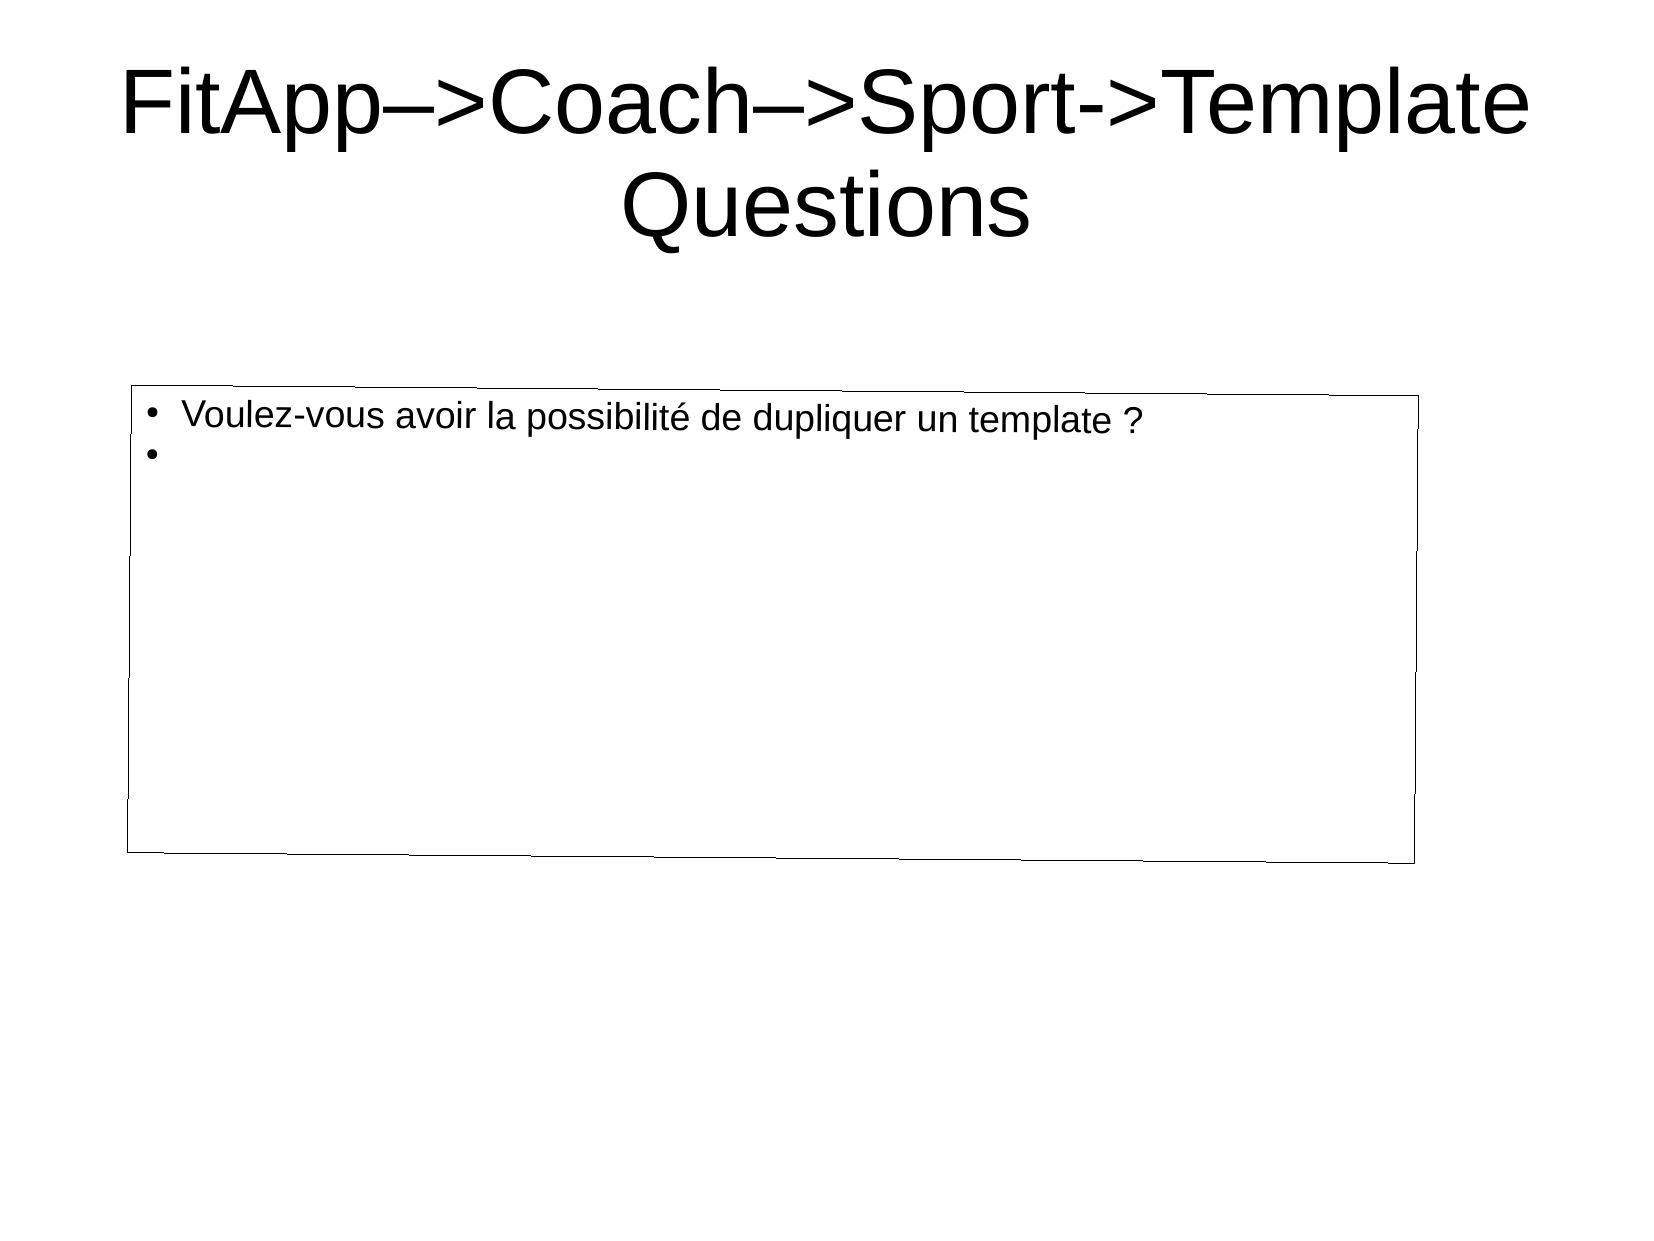

# FitApp–>Coach–>Sport->Template Questions
Voulez-vous avoir la possibilité de dupliquer un template ?